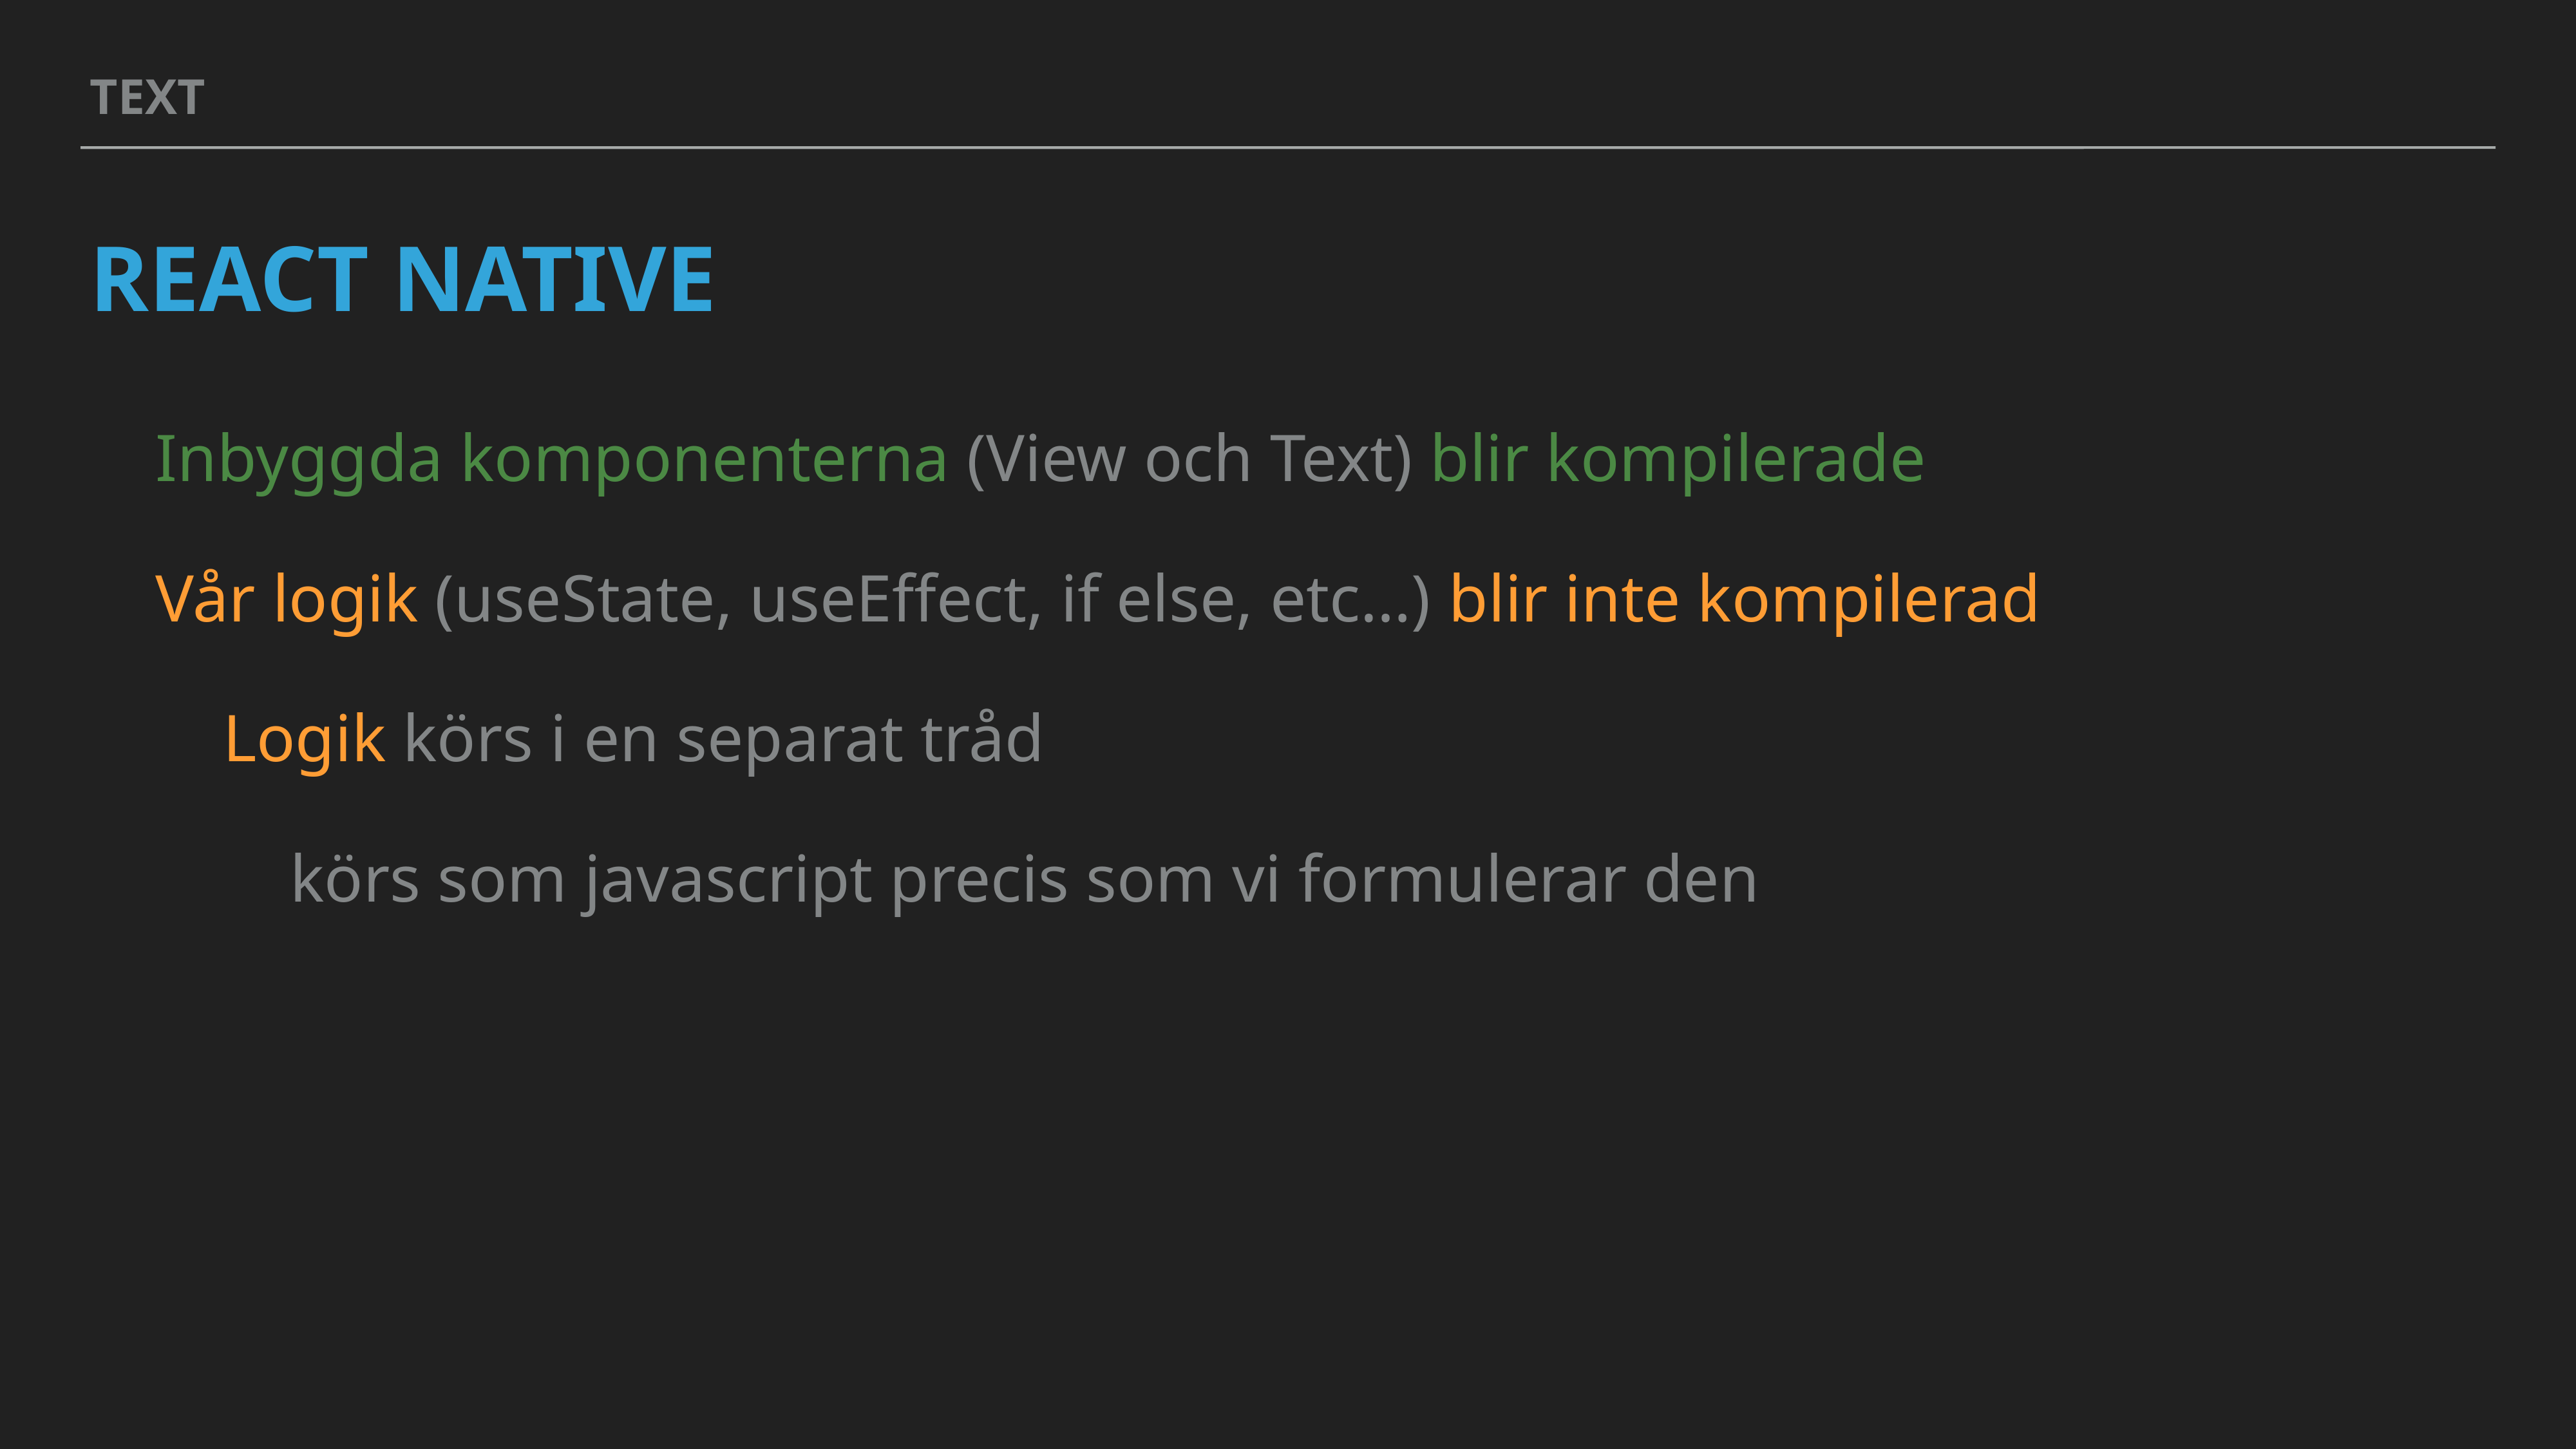

React Native
Inbyggda komponenterna (View och Text) blir kompilerade
Vår logik (useState, useEffect, if else, etc…) blir inte kompilerad
Logik körs i en separat tråd
körs som javascript precis som vi formulerar den